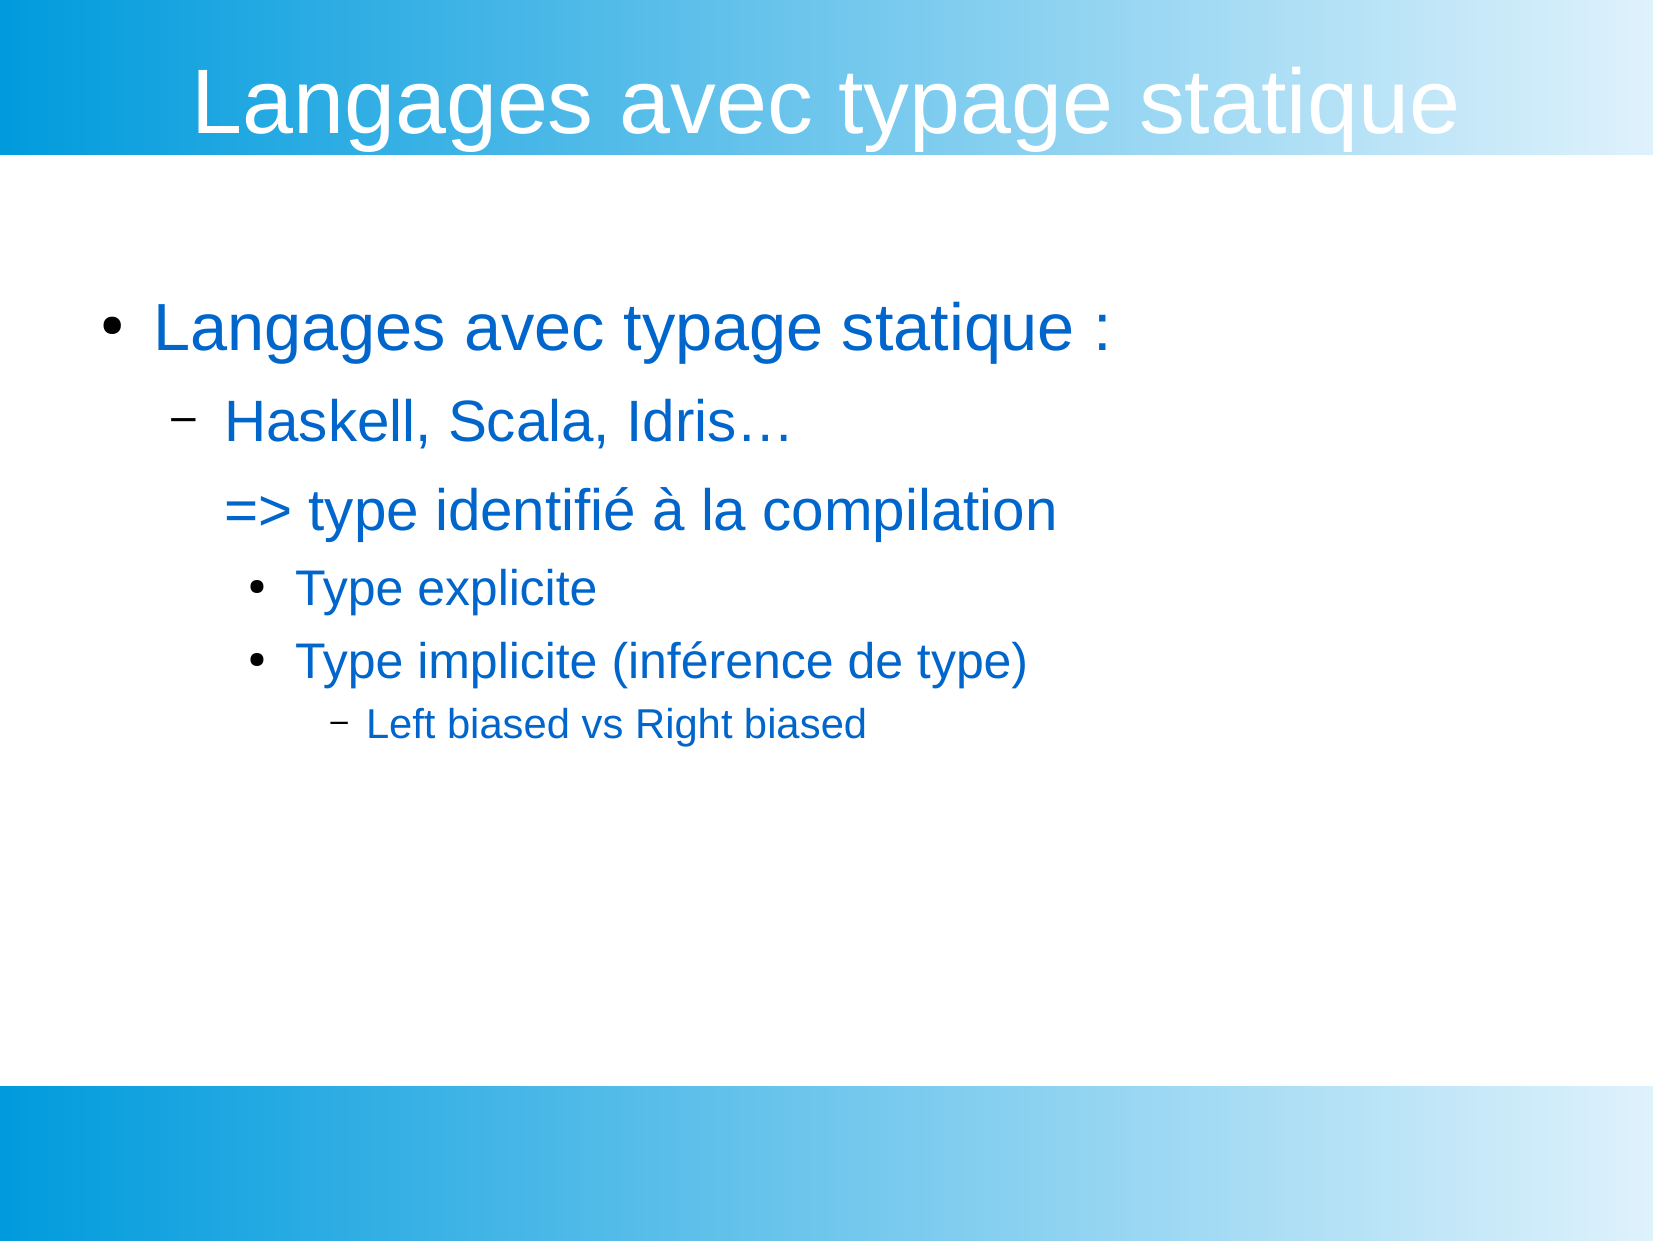

# Langages avec typage statique
Langages avec typage statique :
Haskell, Scala, Idris…
=> type identifié à la compilation
Type explicite
Type implicite (inférence de type)
Left biased vs Right biased